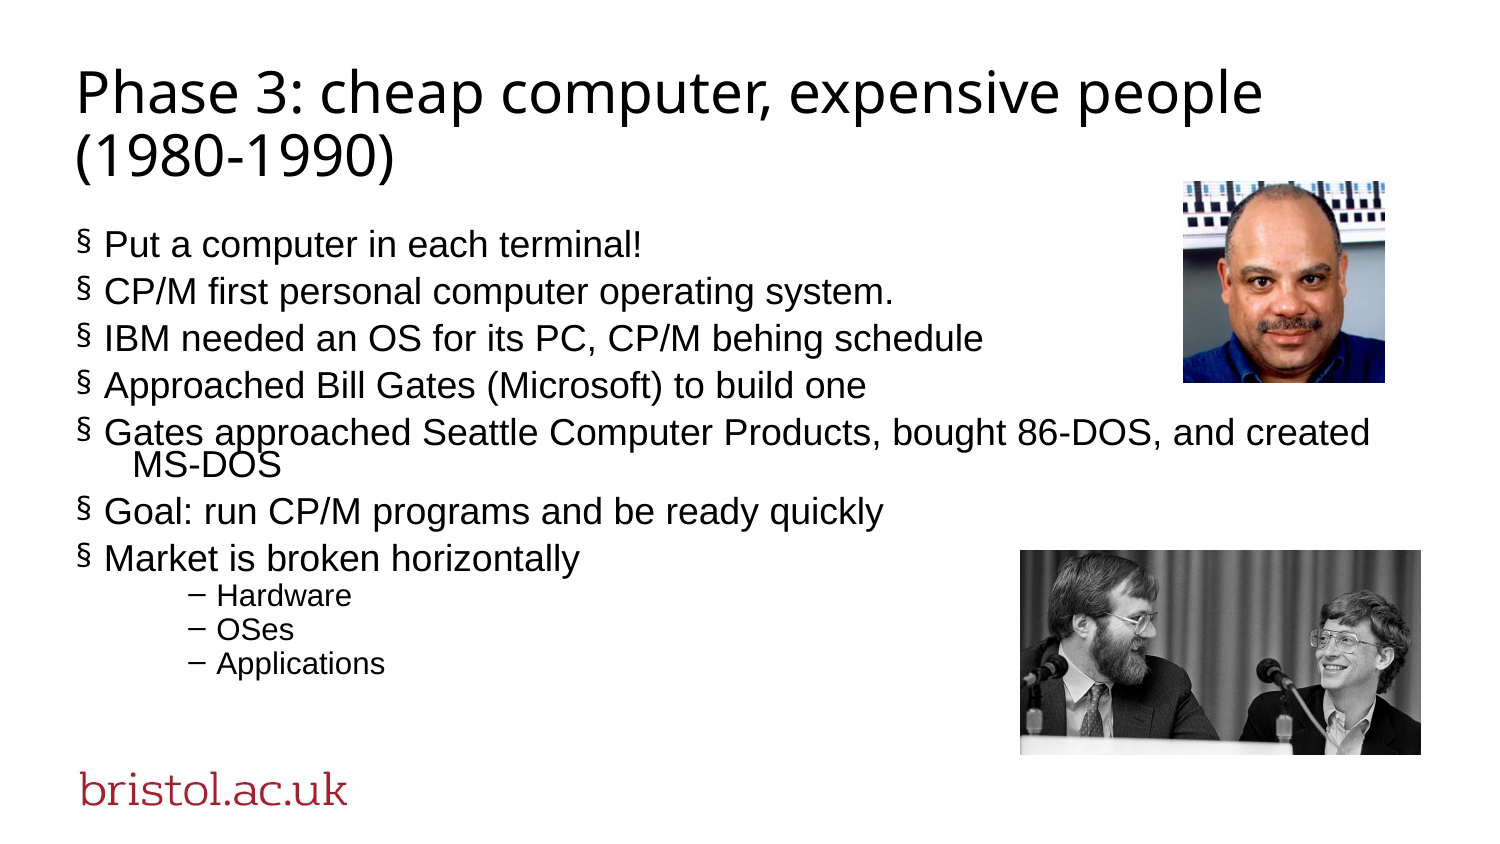

# Phase 3: cheap computer, expensive people (1980-1990)
Put a computer in each terminal!
CP/M first personal computer operating system.
IBM needed an OS for its PC, CP/M behing schedule
Approached Bill Gates (Microsoft) to build one
Gates approached Seattle Computer Products, bought 86-DOS, and created MS-DOS
Goal: run CP/M programs and be ready quickly
Market is broken horizontally
Hardware
OSes
Applications